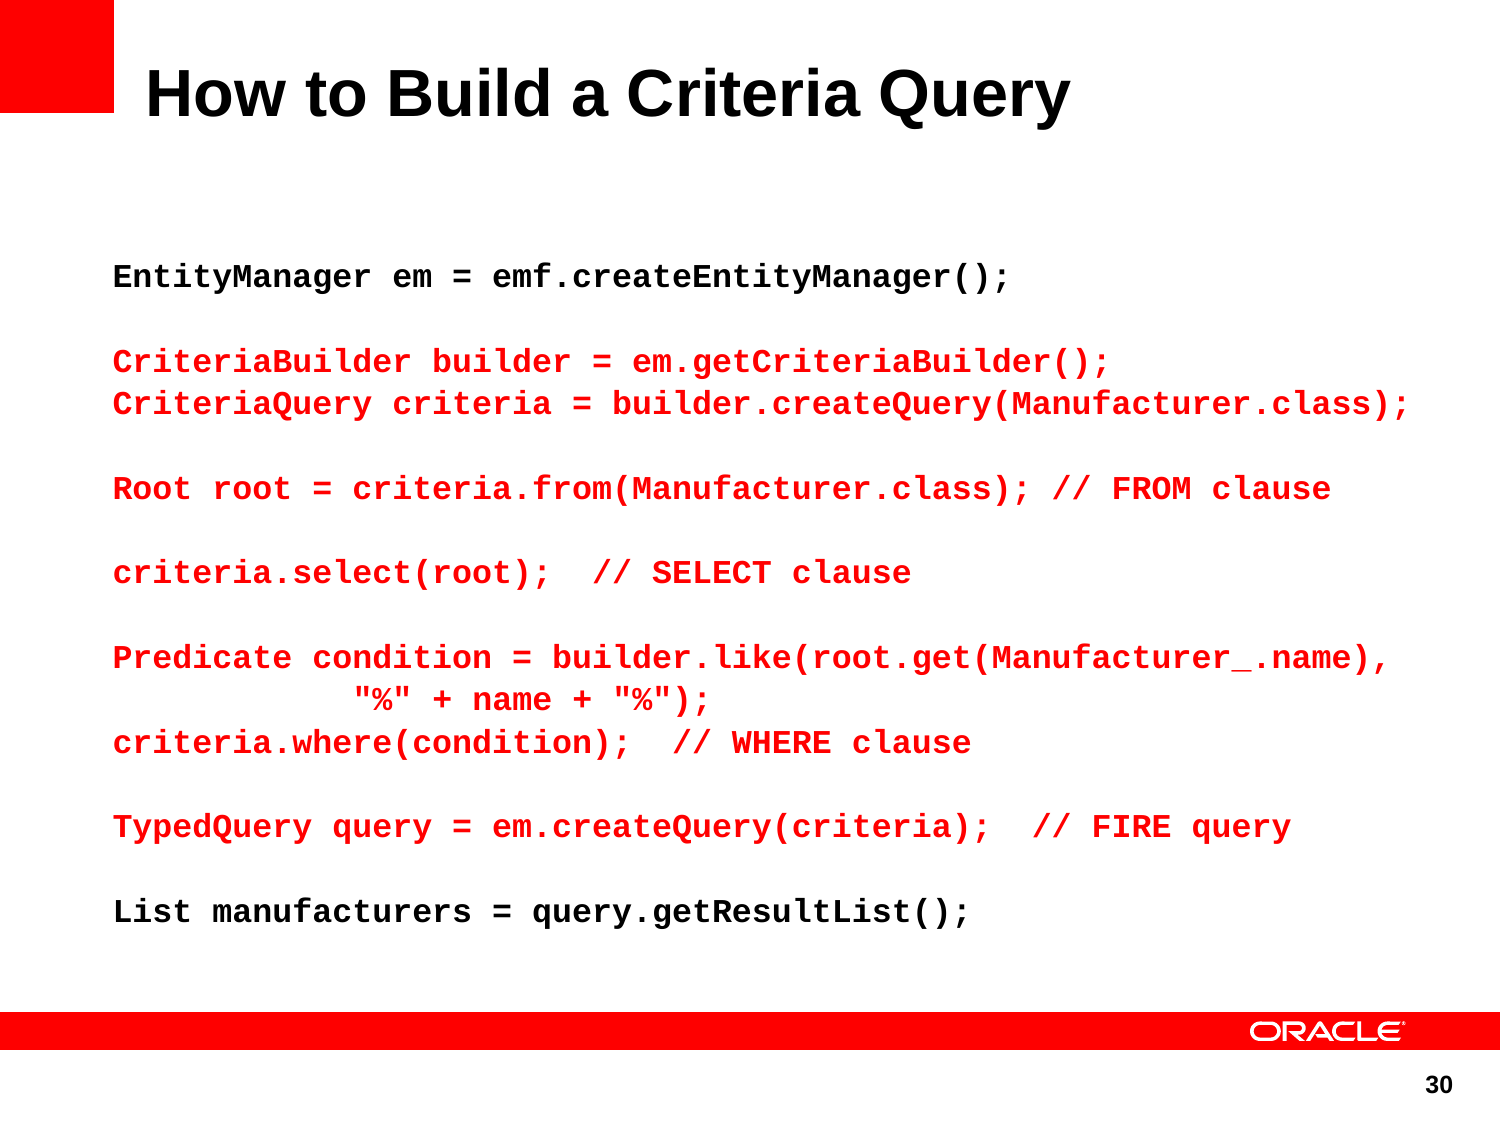

# How to Build a Criteria Query
EntityManager em = emf.createEntityManager();
CriteriaBuilder builder = em.getCriteriaBuilder();
CriteriaQuery criteria = builder.createQuery(Manufacturer.class);
Root root = criteria.from(Manufacturer.class); // FROM clause
criteria.select(root); // SELECT clause
Predicate condition = builder.like(root.get(Manufacturer_.name),
 "%" + name + "%");
criteria.where(condition); // WHERE clause
TypedQuery query = em.createQuery(criteria); // FIRE query
List manufacturers = query.getResultList();